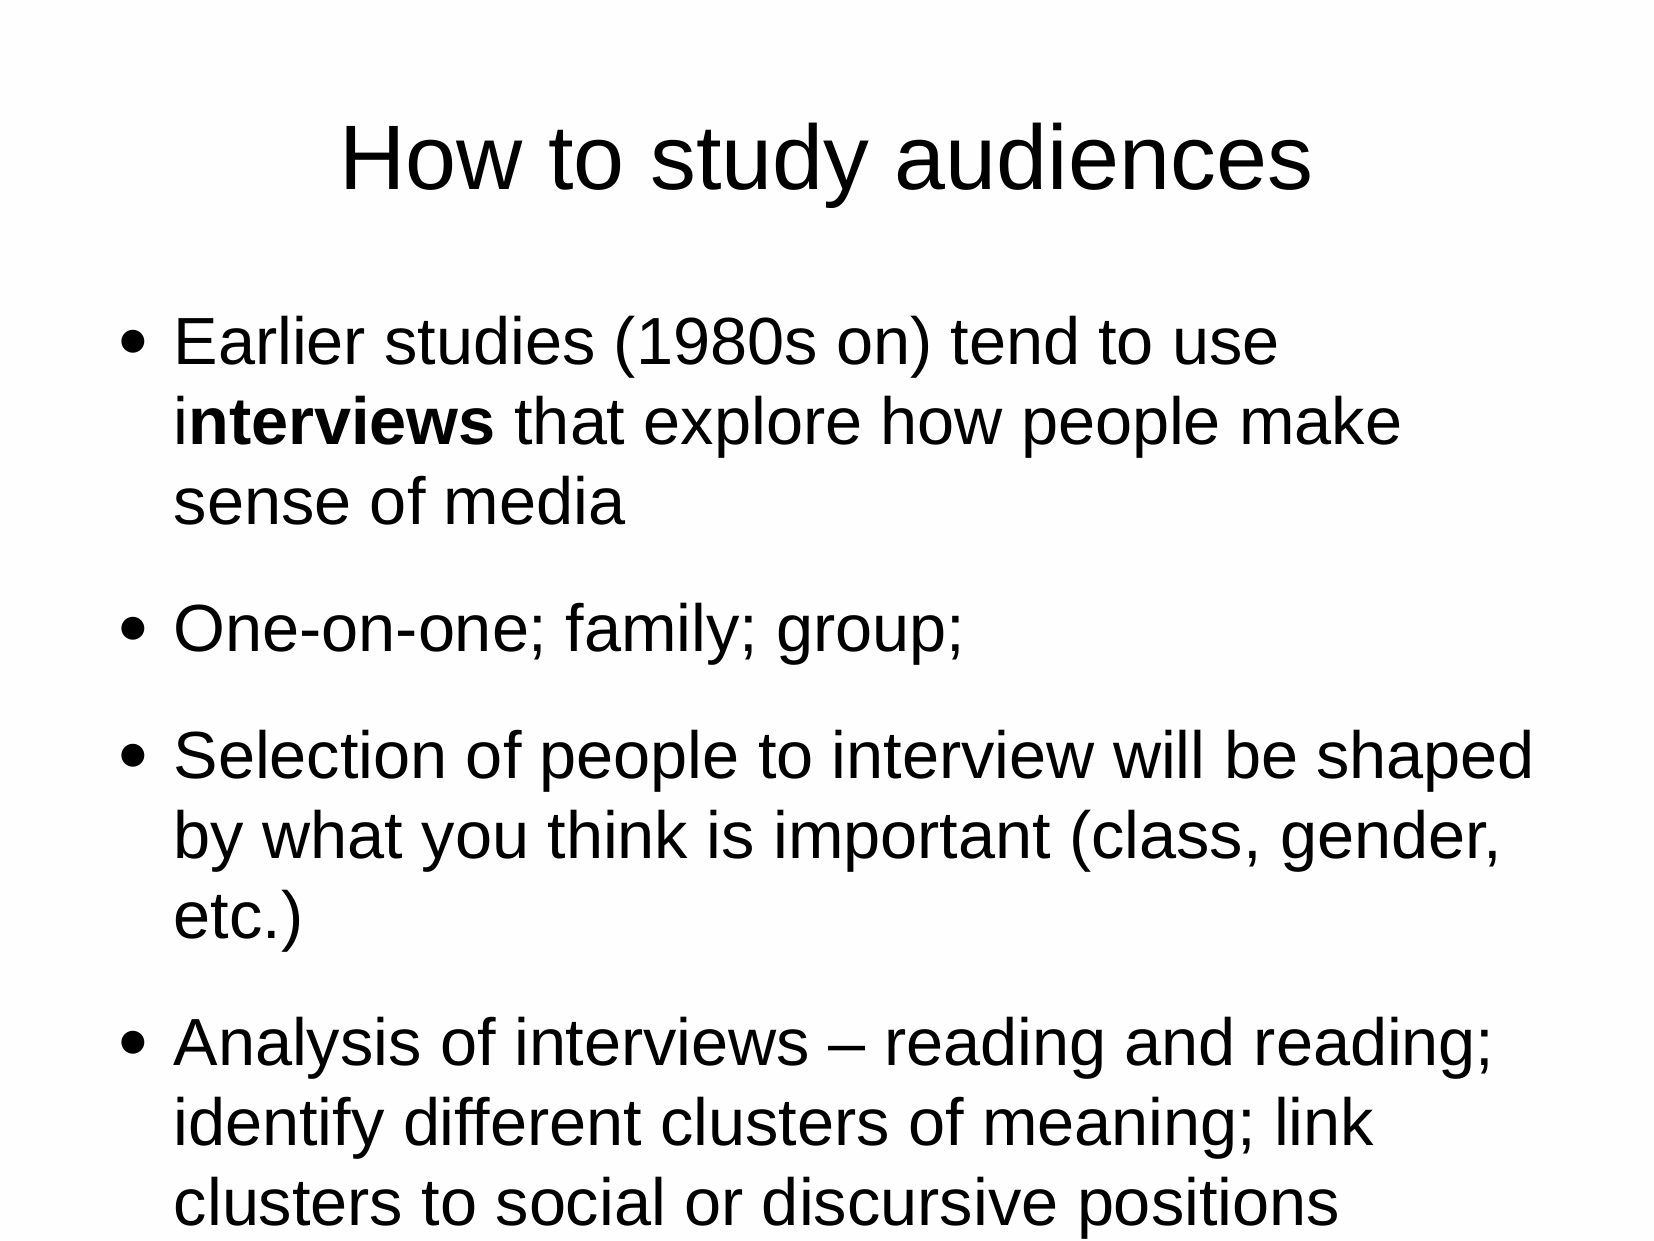

# How to study audiences
Earlier studies (1980s on) tend to use interviews that explore how people make sense of media
One-on-one; family; group;
Selection of people to interview will be shaped by what you think is important (class, gender, etc.)
Analysis of interviews – reading and reading; identify different clusters of meaning; link clusters to social or discursive positions